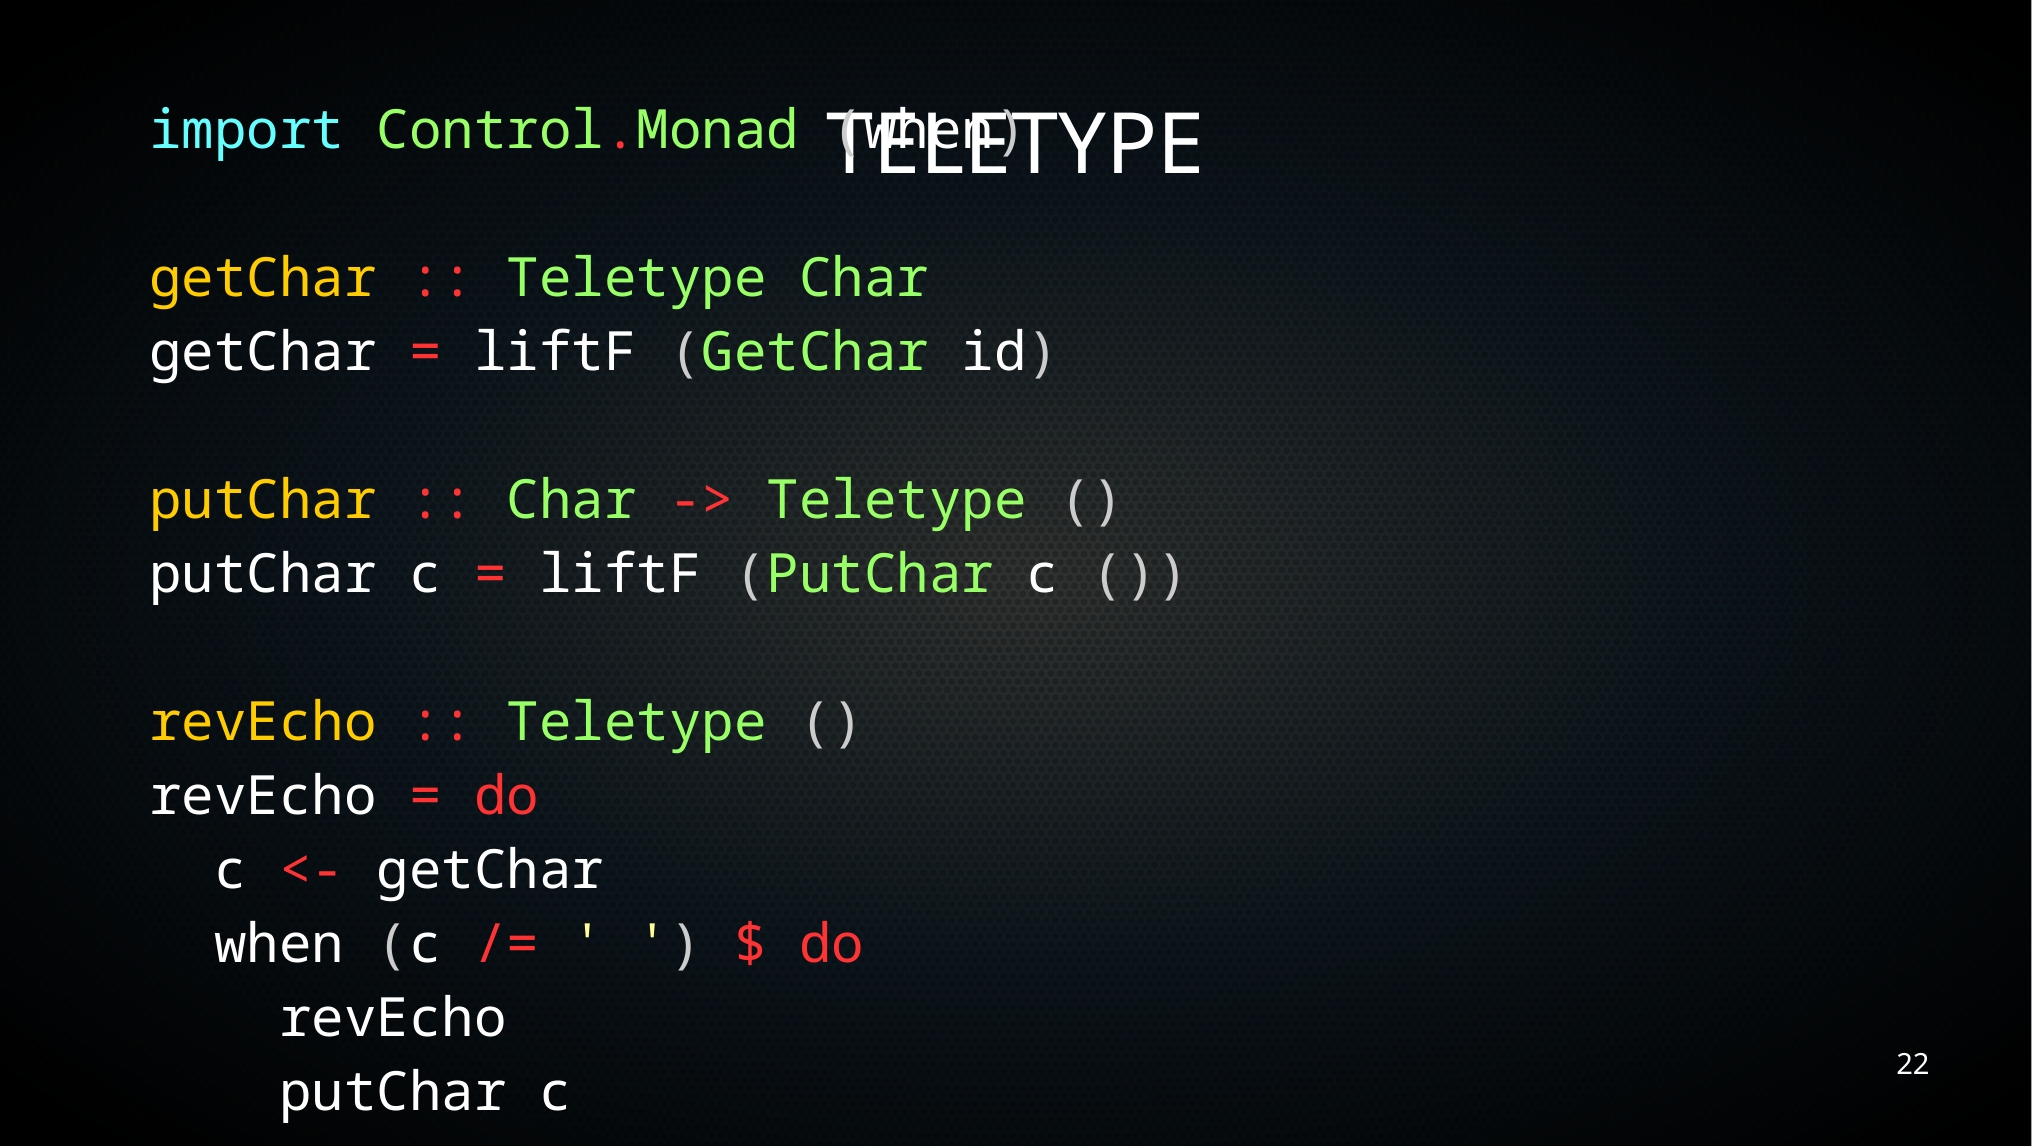

# TELETYPE
import Control.Monad (when)
getChar :: Teletype Char
getChar = liftF (GetChar id)
putChar :: Char -> Teletype ()
putChar c = liftF (PutChar c ())
revEcho :: Teletype ()
revEcho = do
 c <- getChar
 when (c /= ' ') $ do
 revEcho
 putChar c
22